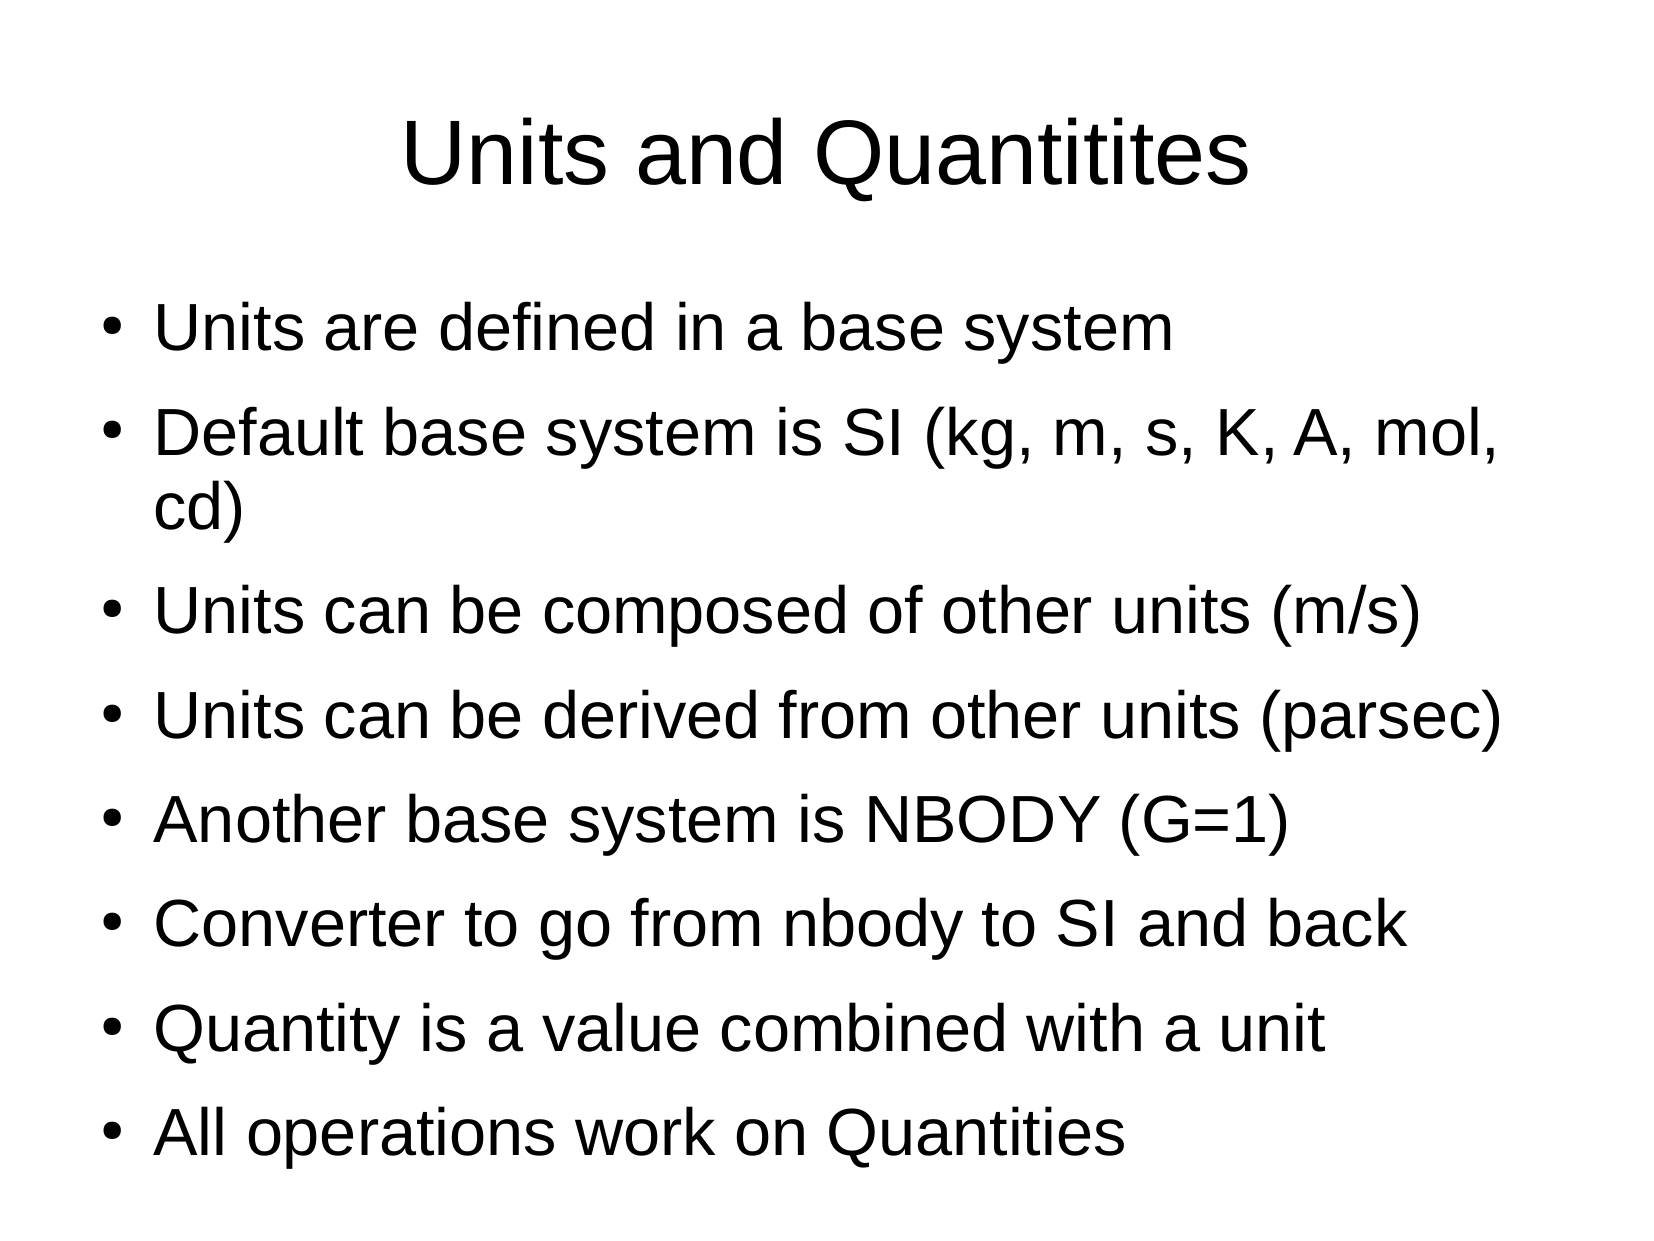

# Units and Quantitites
Units are defined in a base system
Default base system is SI (kg, m, s, K, A, mol, cd)
Units can be composed of other units (m/s)
Units can be derived from other units (parsec)
Another base system is NBODY (G=1)
Converter to go from nbody to SI and back
Quantity is a value combined with a unit
All operations work on Quantities